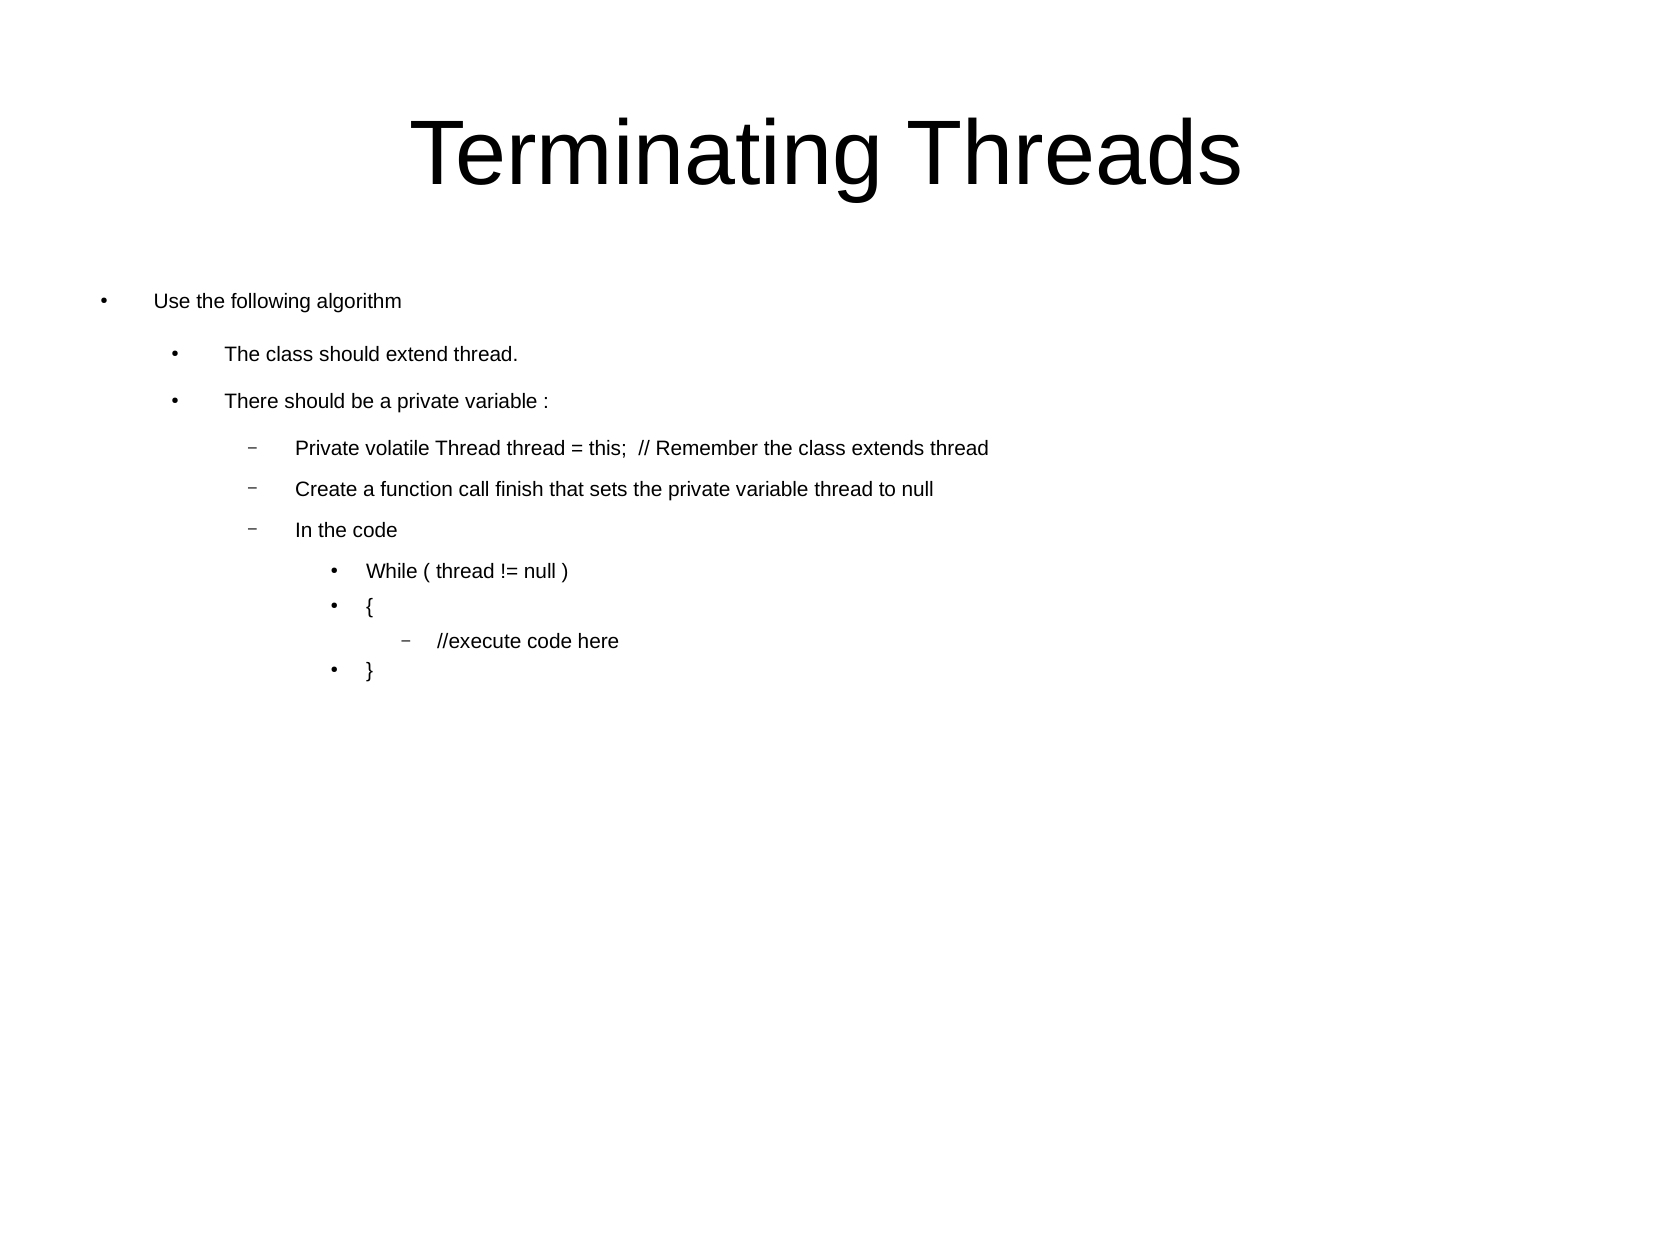

# Terminating Threads
Use the following algorithm
The class should extend thread.
There should be a private variable :
Private volatile Thread thread = this; // Remember the class extends thread
Create a function call finish that sets the private variable thread to null
In the code
While ( thread != null )
{
//execute code here
}